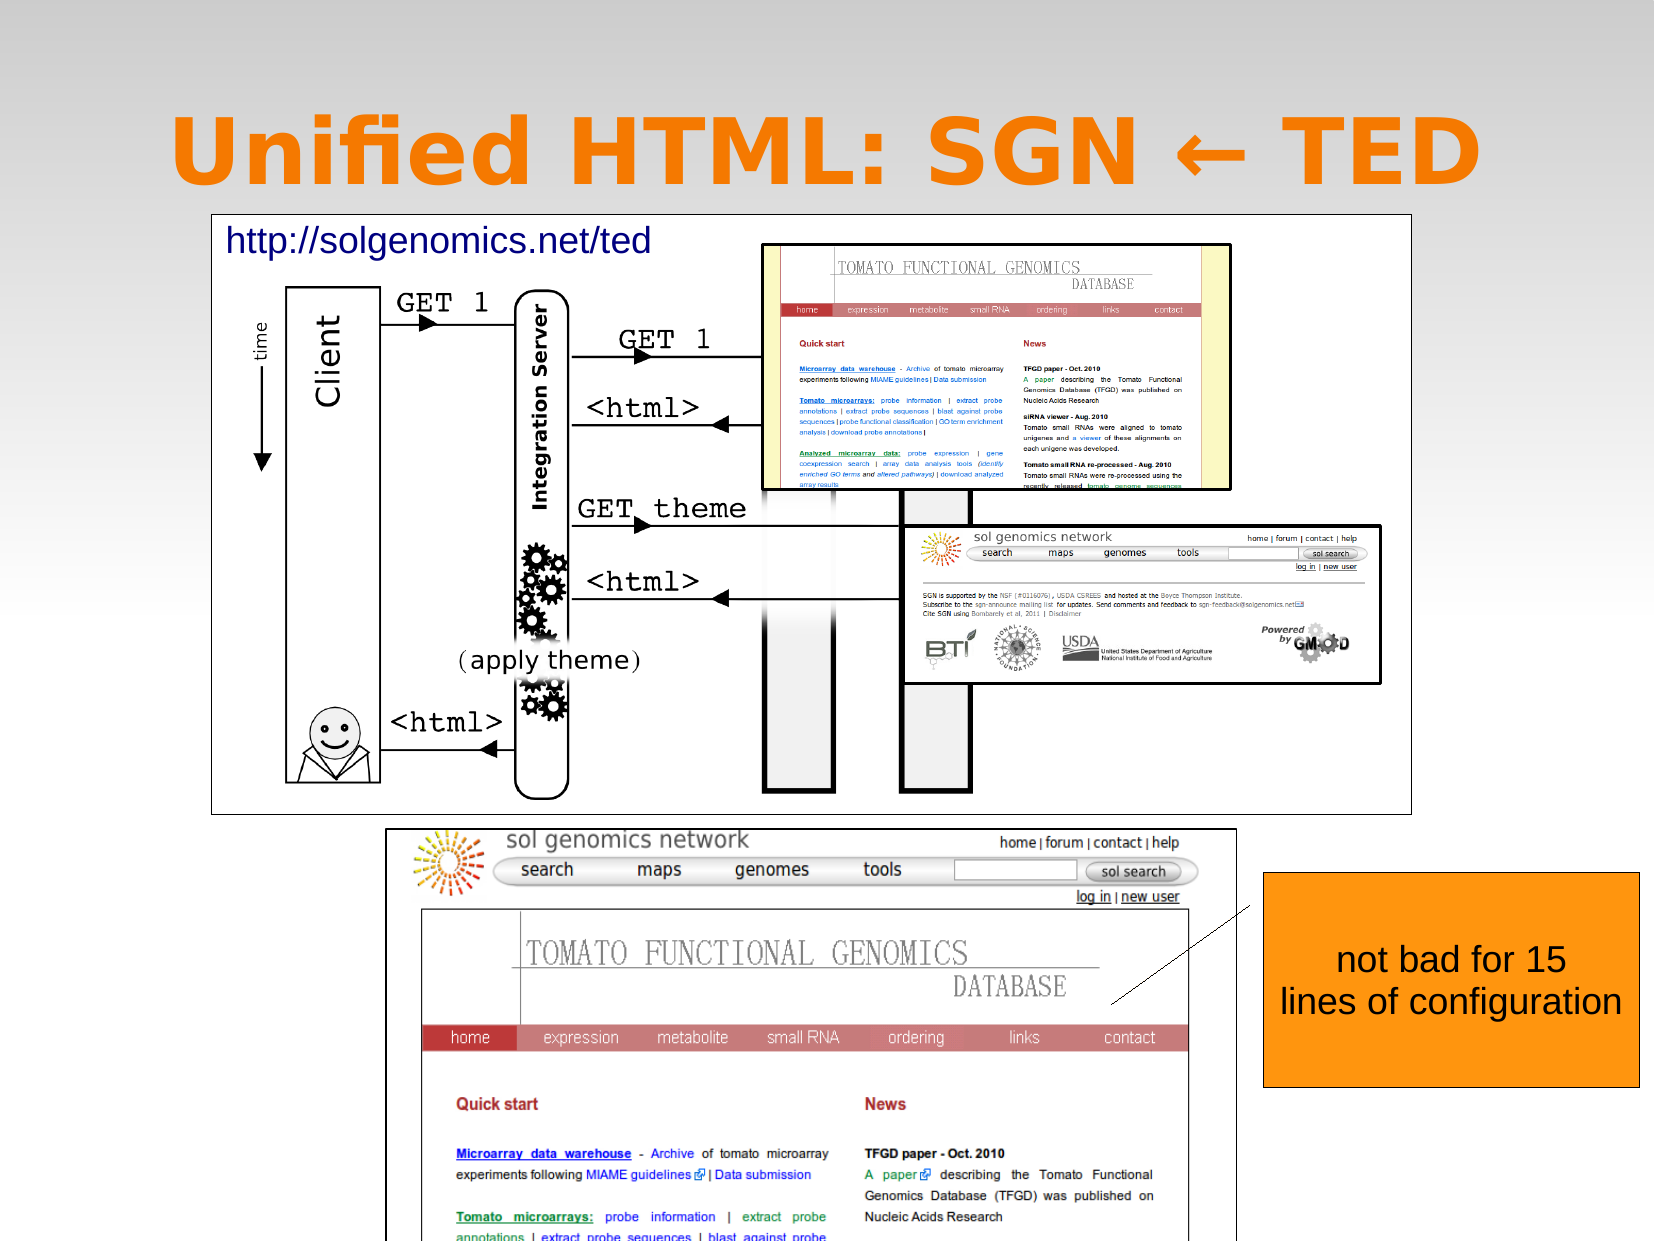

# Unified HTML: SGN ← TED
http://solgenomics.net/ted
not bad for 15
lines of configuration